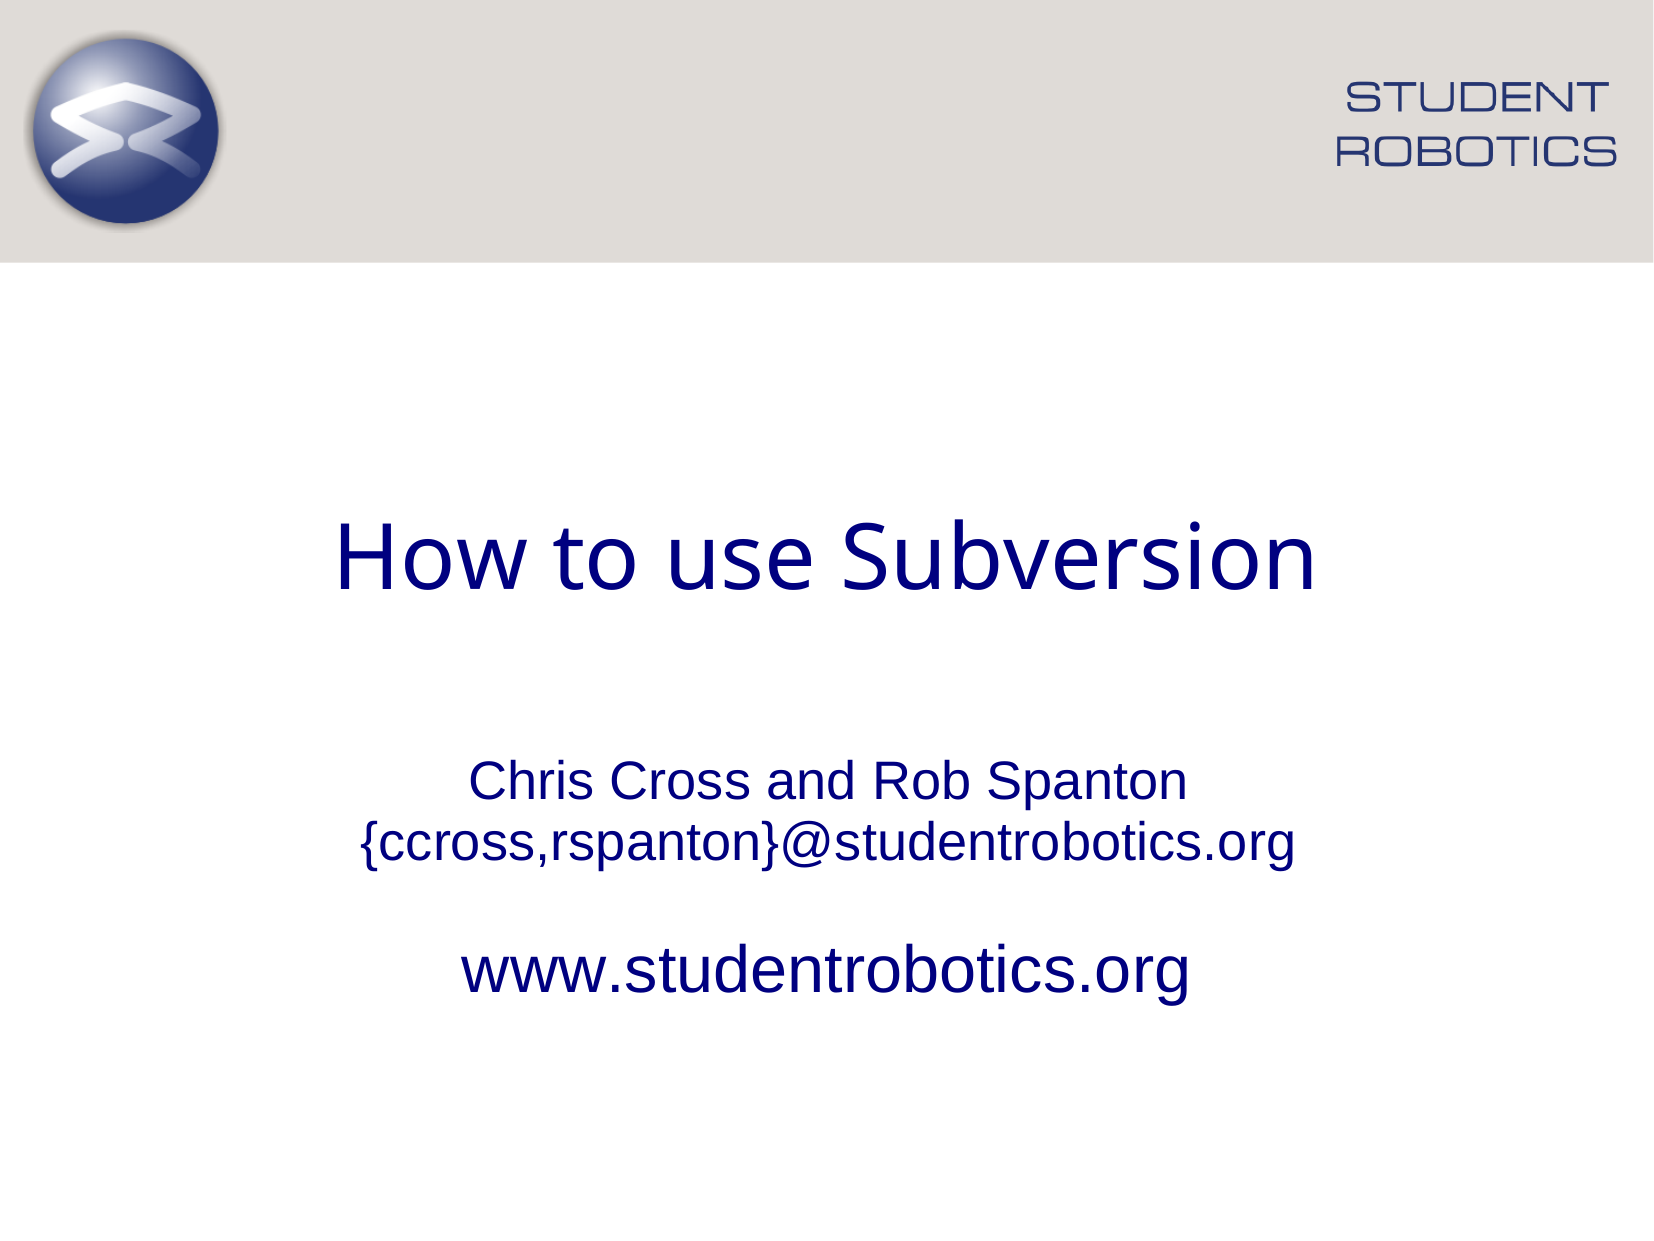

# How to use Subversion
Chris Cross and Rob Spanton
{ccross,rspanton}@studentrobotics.org
www.studentrobotics.org